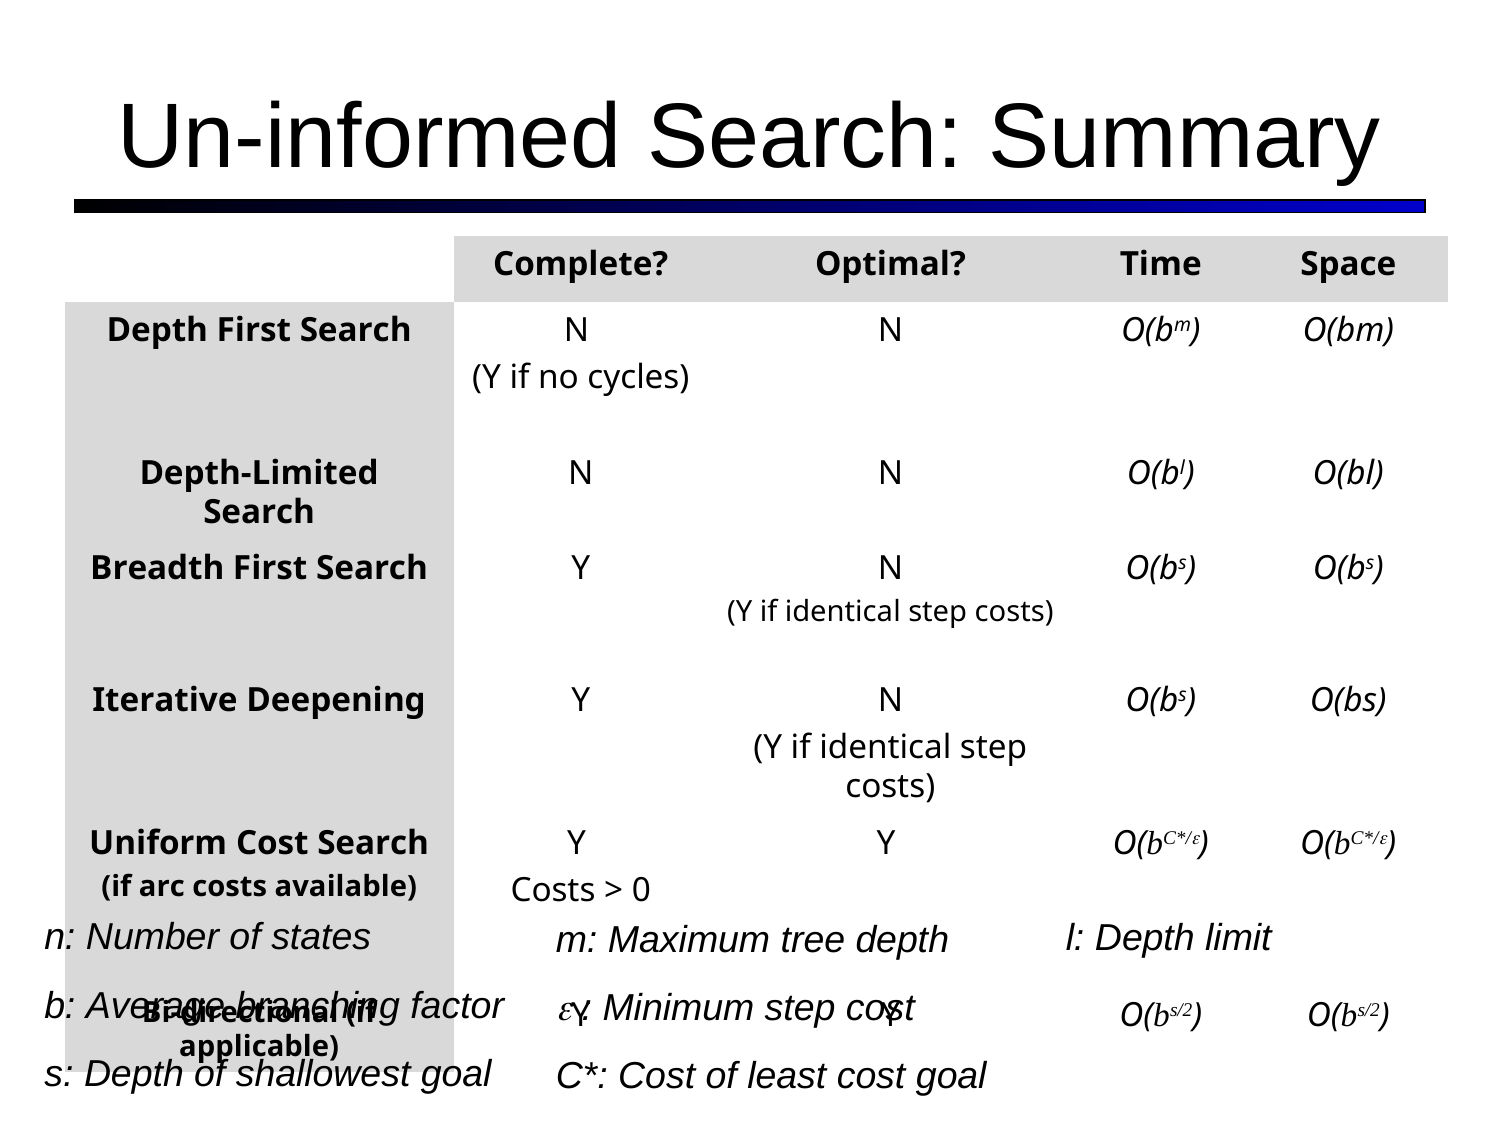

Un-informed Search: Summary
| | Complete? | Optimal? | Time | Space |
| --- | --- | --- | --- | --- |
| Depth First Search | N (Y if no cycles) | N | O(bm) | O(bm) |
| Depth-Limited Search | N | N | O(bl) | O(bl) |
| Breadth First Search | Y | N (Y if identical step costs) | O(bs) | O(bs) |
| Iterative Deepening | Y | N (Y if identical step costs) | O(bs) | O(bs) |
| Uniform Cost Search (if arc costs available) | Y Costs > 0 | Y | O(bC\*/) | O(bC\*/) |
| Bi-directional (if applicable) | Y | Y | O(bs/2) | O(bs/2) |
n: Number of states
b: Average branching factor
s: Depth of shallowest goal
l: Depth limit
m: Maximum tree depth
 : Minimum step cost
C*: Cost of least cost goal